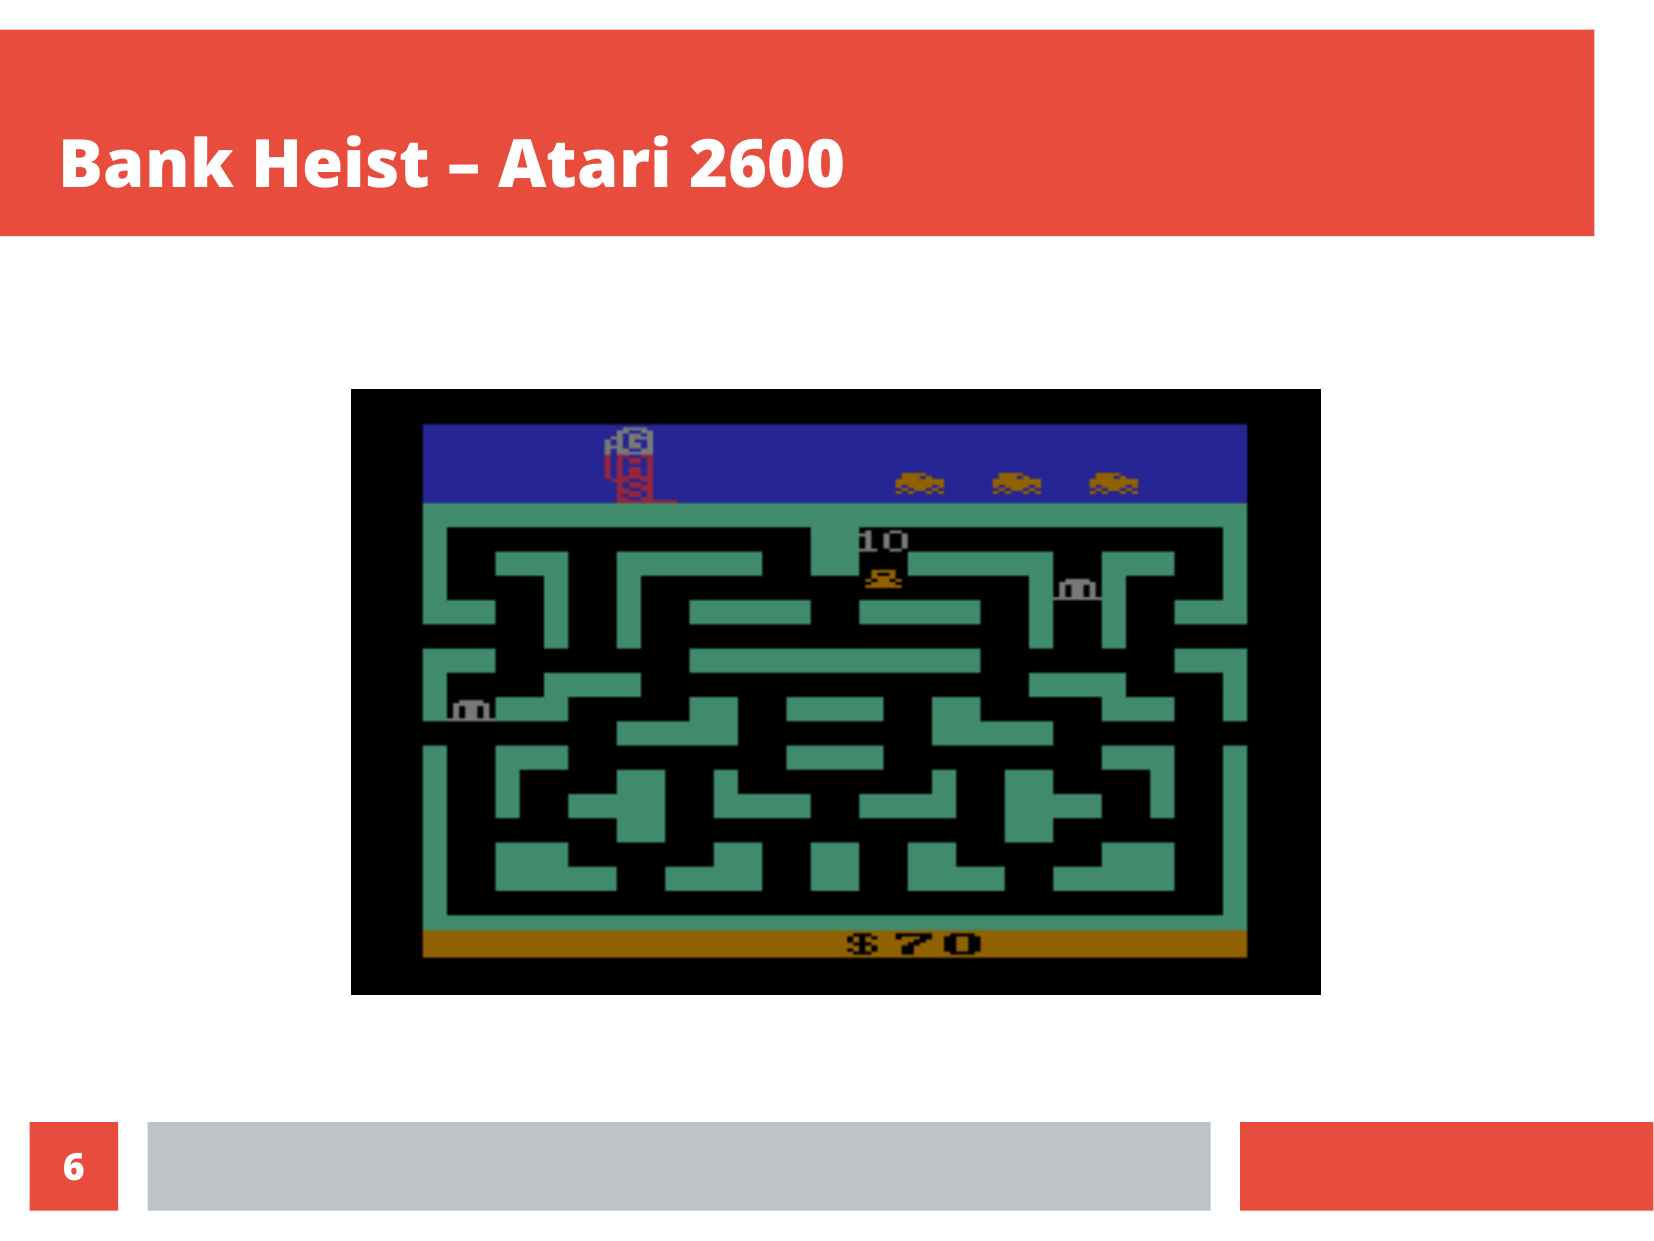

# Bank Heist – Atari 2600
6